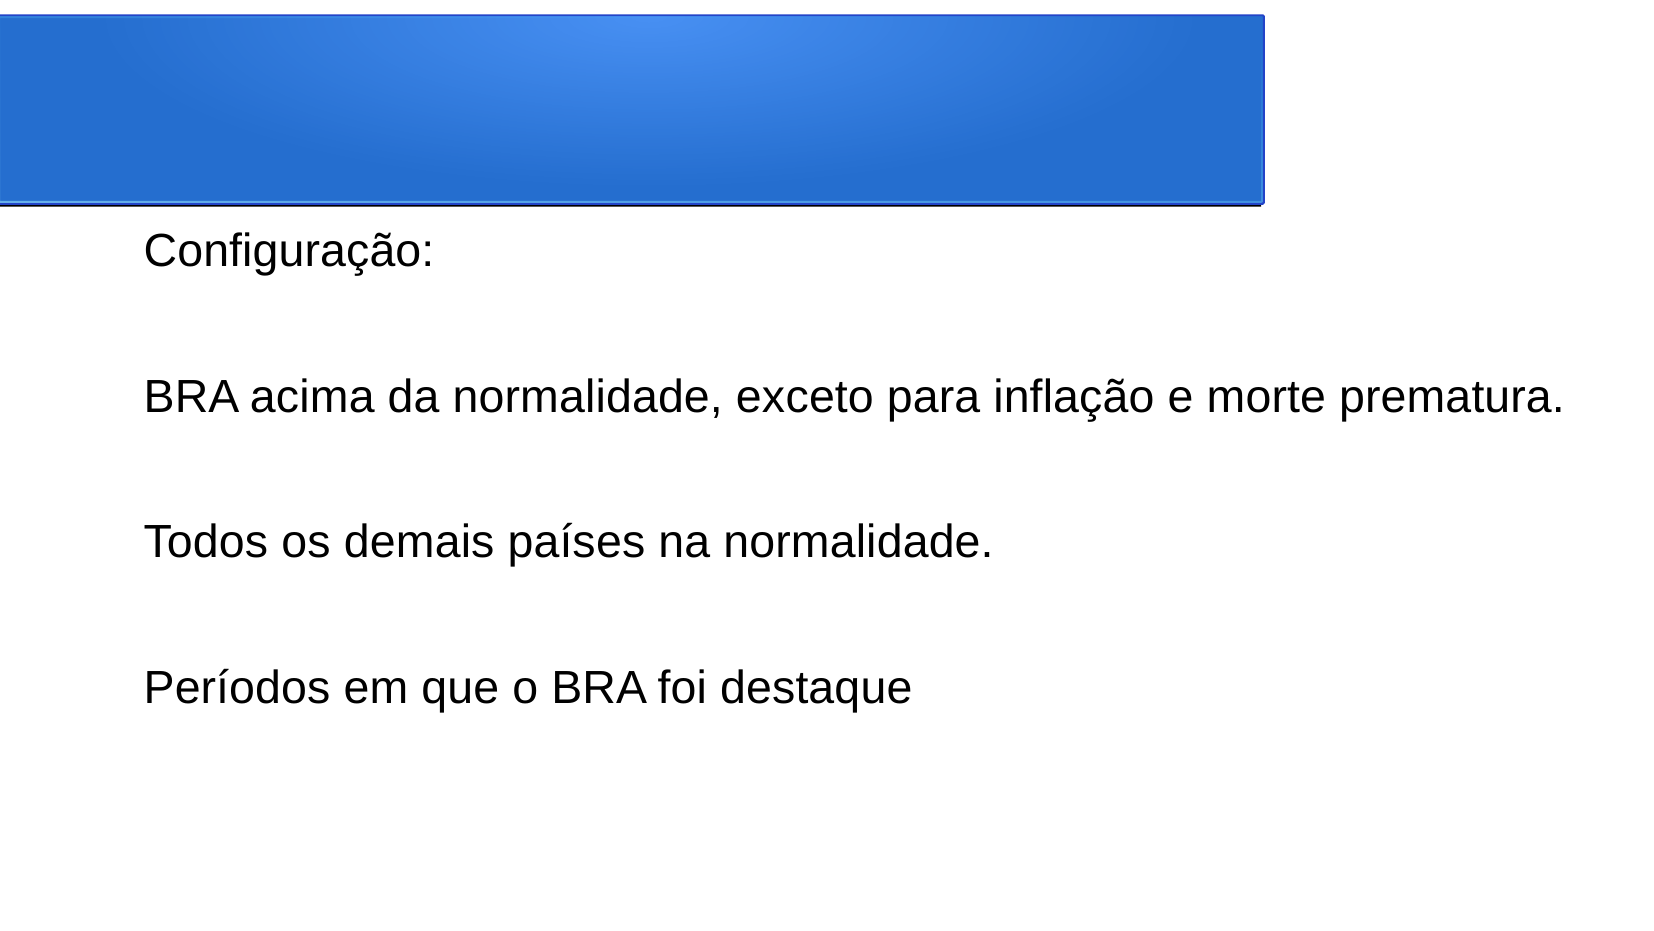

#
Configuração:
BRA acima da normalidade, exceto para inflação e morte prematura.
Todos os demais países na normalidade.
Períodos em que o BRA foi destaque